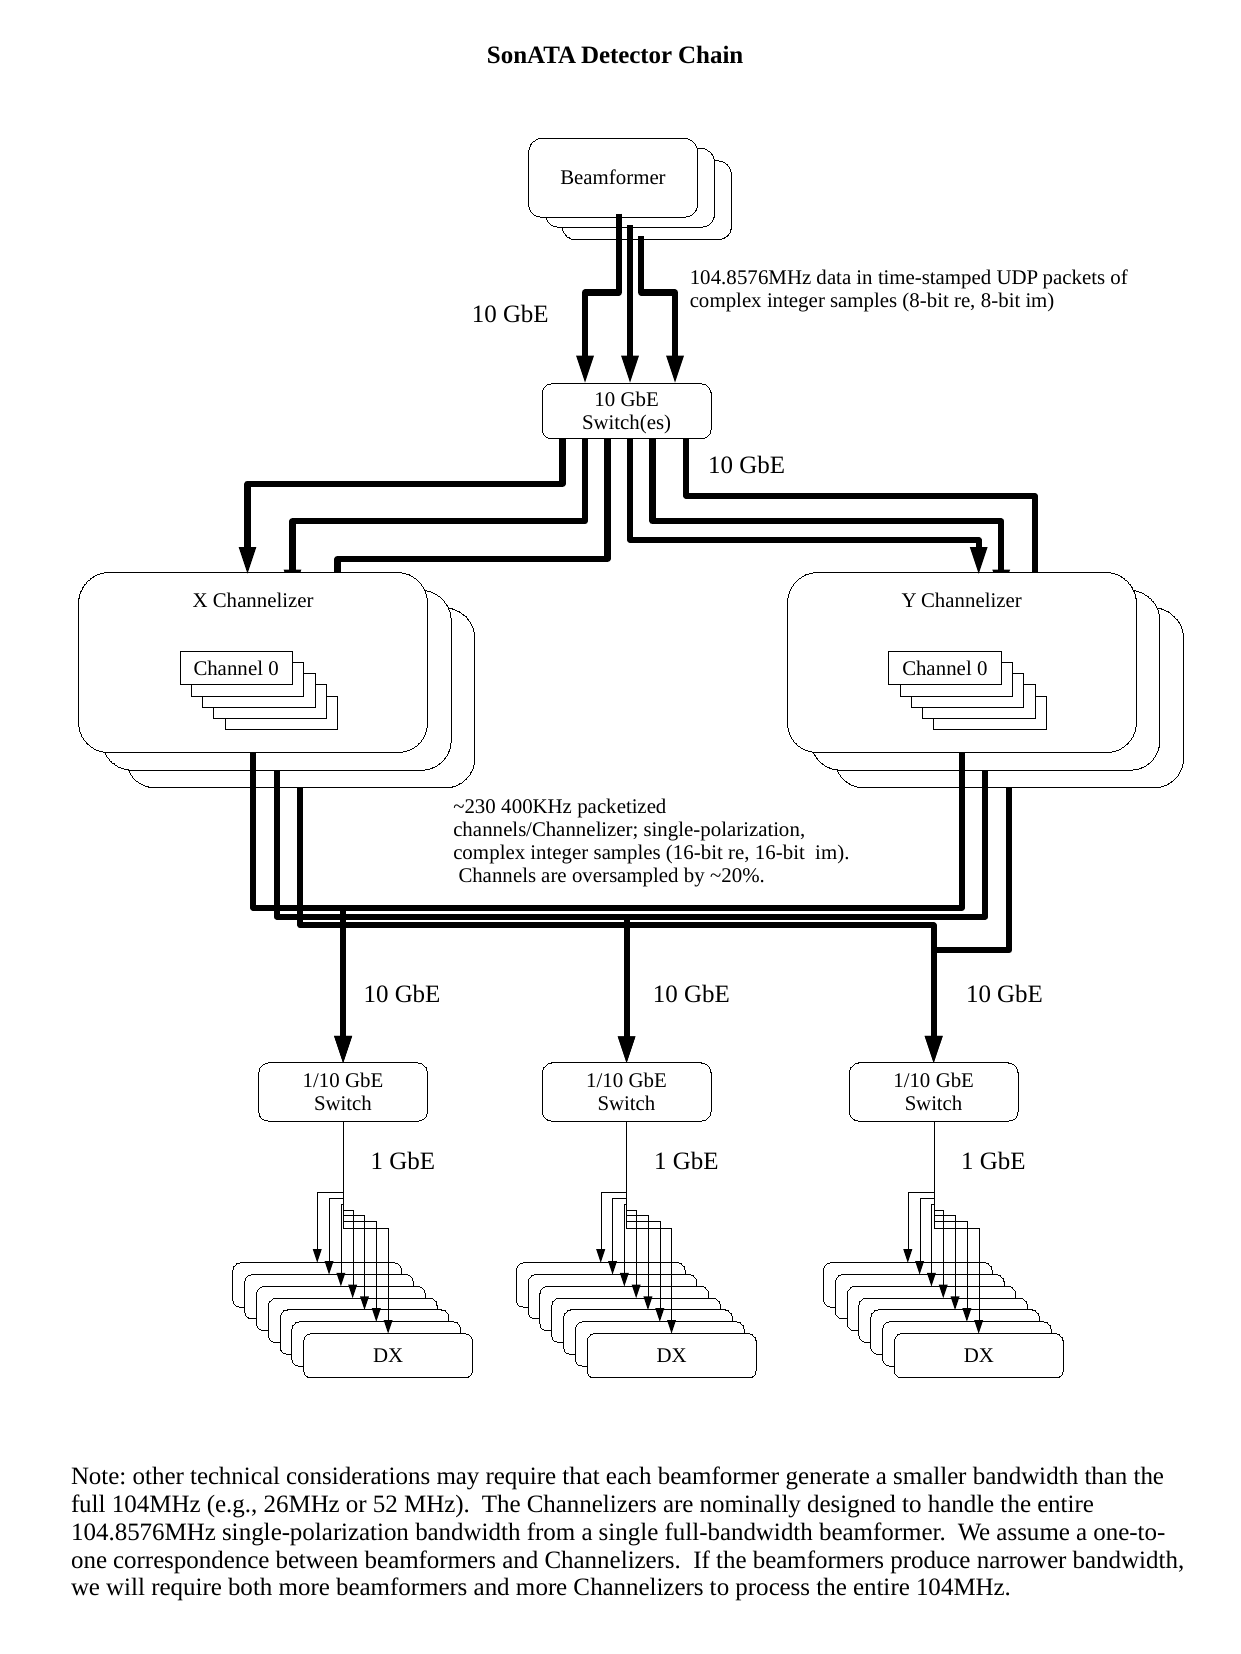

SonATA Detector Chain
Beamformer
Beamformer
104.8576MHz data in time-stamped UDP packets of complex integer samples (8-bit re, 8-bit im)
10 GbE
10 GbE
Switch(es)
10 GbE
X Channelizer
Channel 0
Y Channelizer
Channel 0
X Channelizer
Channel 0
Y Channelizer
Channel 0
X Channelizer
Channel 0
Y Channelizer
Channel 0
~230 400KHz packetized channels/Channelizer; single-polarization, complex integer samples (16-bit re, 16-bit im). Channels are oversampled by ~20%.
10 GbE
10 GbE
10 GbE
1/10 GbE
Switch
1/10 GbE
Switch
1/10 GbE
Switch
1 GbE
1 GbE
1 GbE
DX
DX
DX
DX
DX
DX
DX
DX
DX
DX
DX
DX
DX
DX
DX
DX
DX
DX
DX
DX
DX
Note: other technical considerations may require that each beamformer generate a smaller bandwidth than the full 104MHz (e.g., 26MHz or 52 MHz). The Channelizers are nominally designed to handle the entire 104.8576MHz single-polarization bandwidth from a single full-bandwidth beamformer. We assume a one-to-one correspondence between beamformers and Channelizers. If the beamformers produce narrower bandwidth, we will require both more beamformers and more Channelizers to process the entire 104MHz.